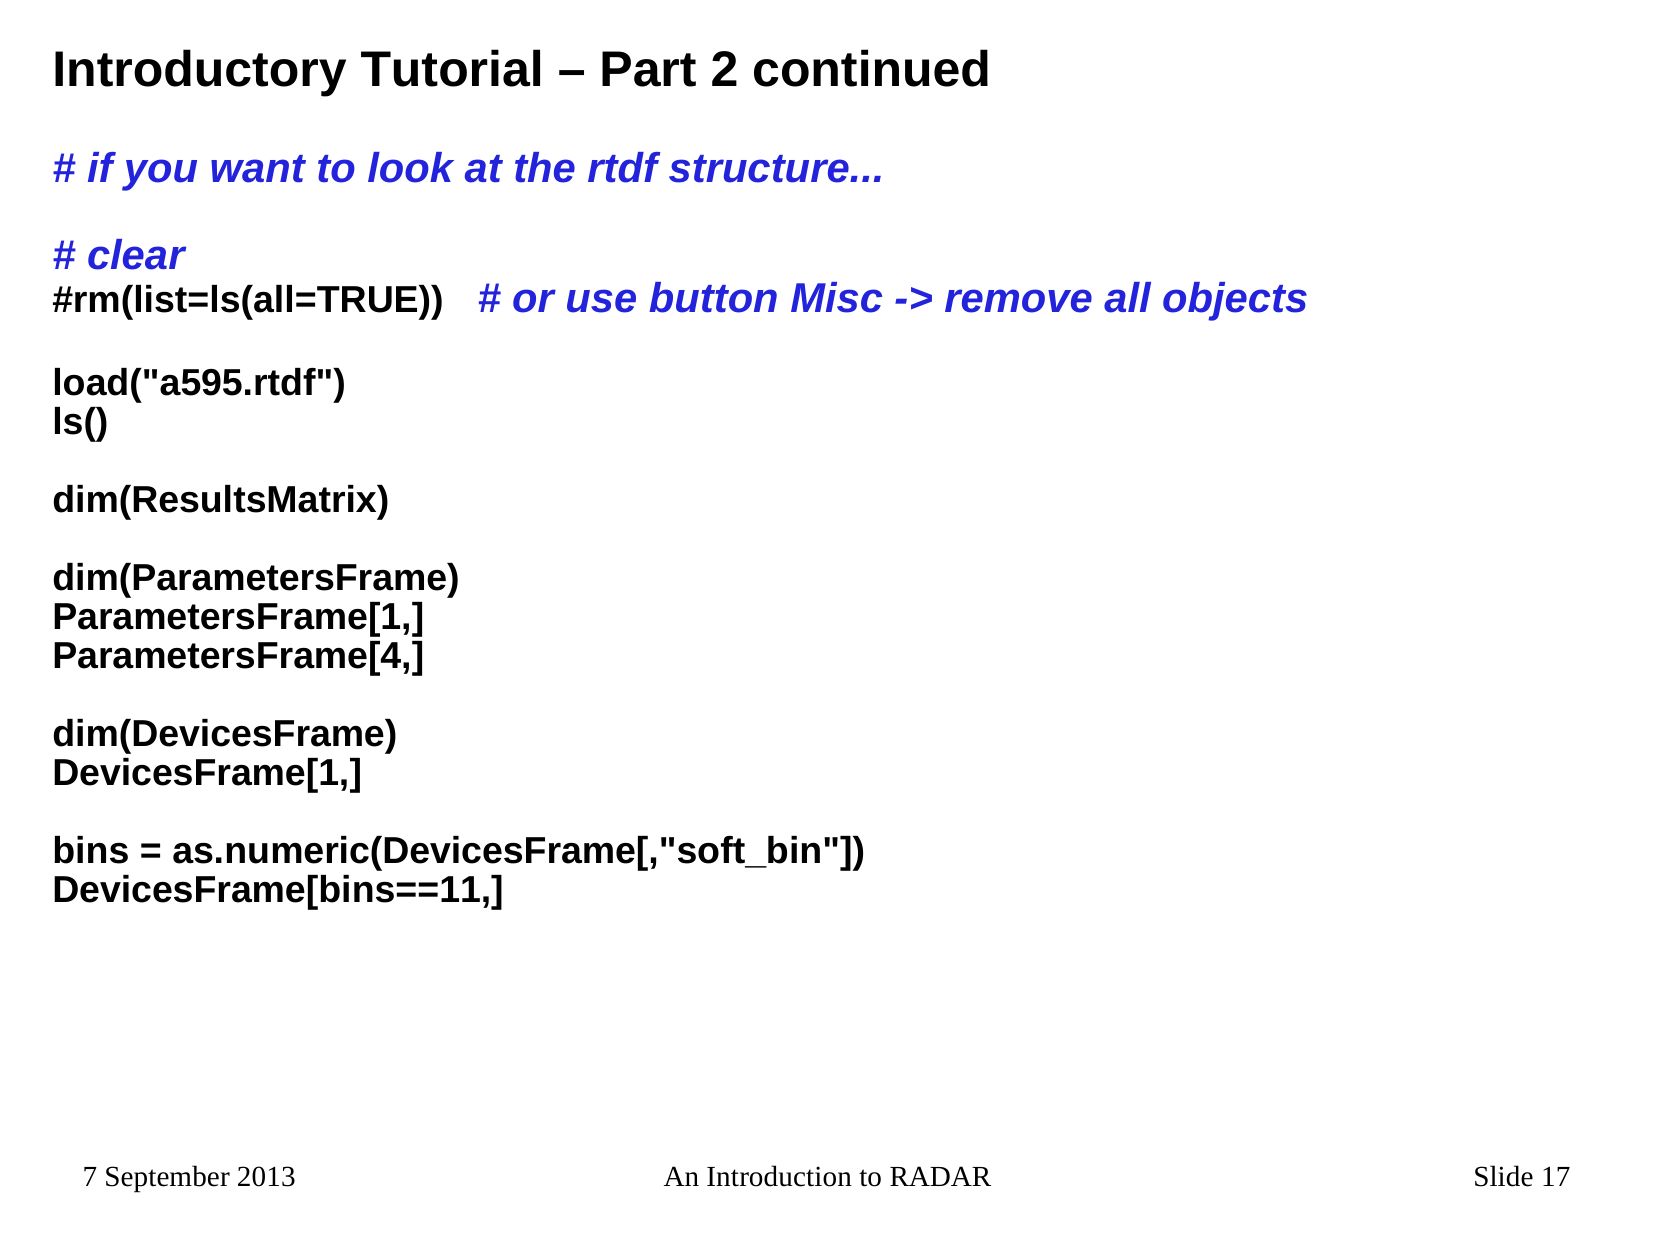

Introductory Tutorial – Part 2 continued
# if you want to look at the rtdf structure...
# clear
#rm(list=ls(all=TRUE)) # or use button Misc -> remove all objects
load("a595.rtdf")
ls()
dim(ResultsMatrix)
dim(ParametersFrame)
ParametersFrame[1,]
ParametersFrame[4,]
dim(DevicesFrame)
DevicesFrame[1,]
bins = as.numeric(DevicesFrame[,"soft_bin"])
DevicesFrame[bins==11,]
17